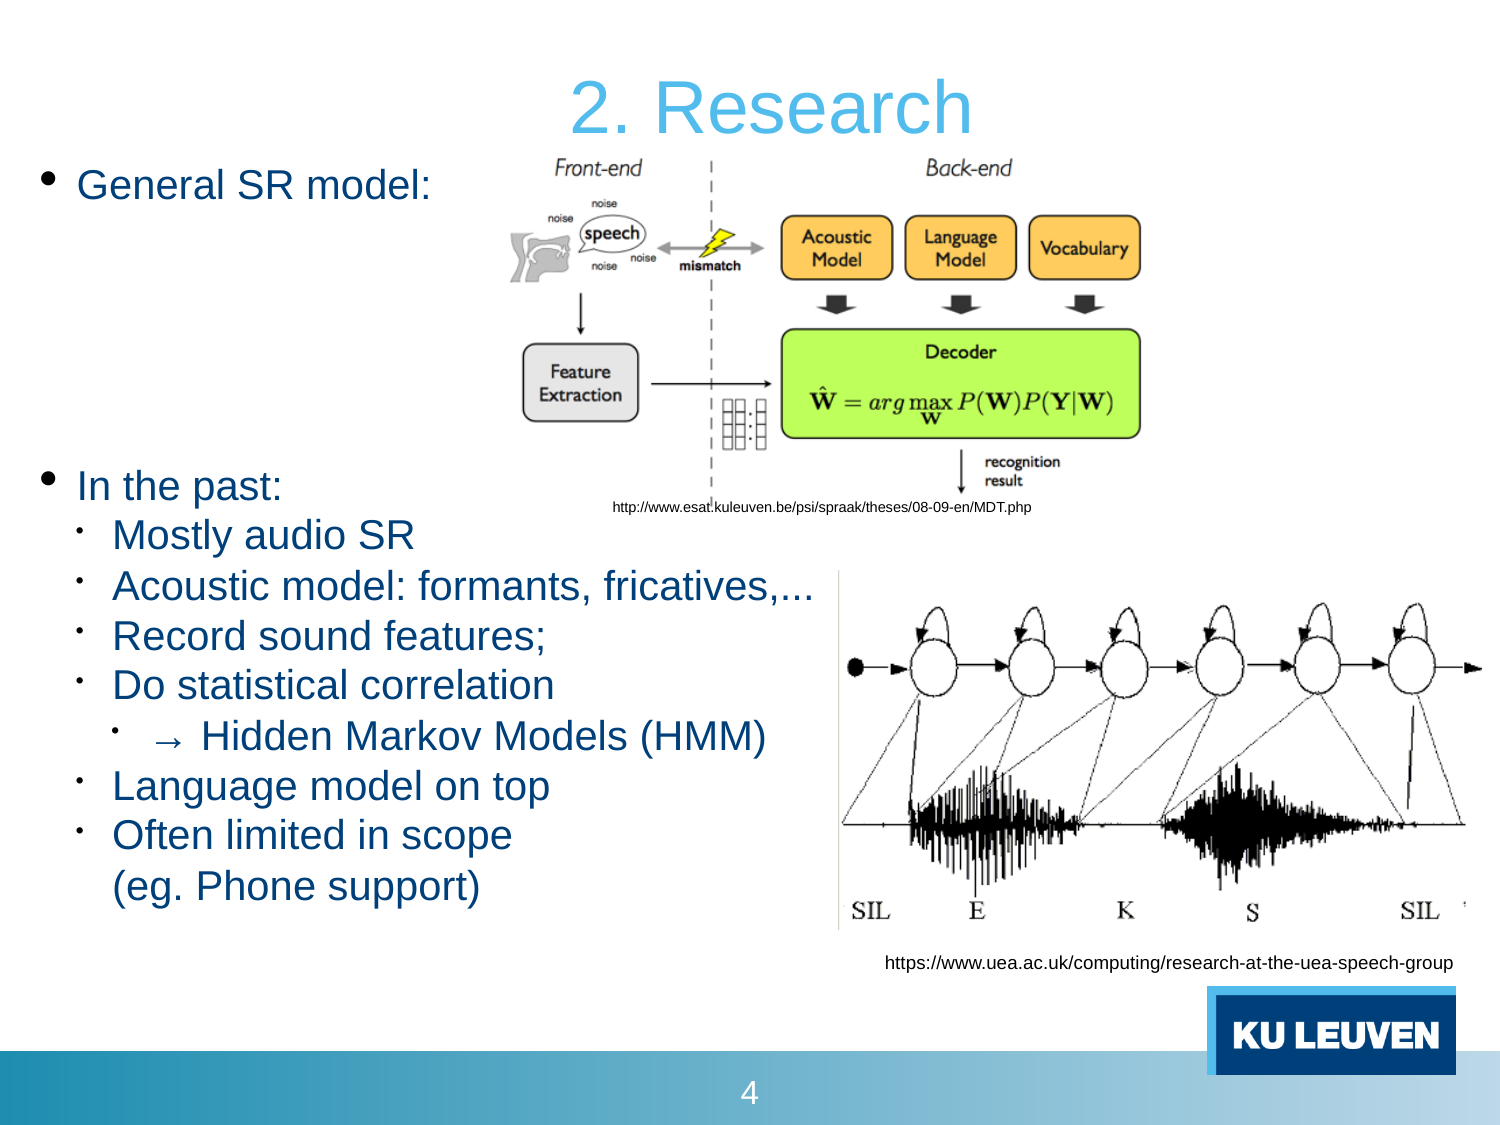

2. Research
General SR model:
In the past:
Mostly audio SR
Acoustic model: formants, fricatives,...
Record sound features;
Do statistical correlation
→ Hidden Markov Models (HMM)
Language model on top
Often limited in scope
(eg. Phone support)
http://www.esat.kuleuven.be/psi/spraak/theses/08-09-en/MDT.php
https://www.uea.ac.uk/computing/research-at-the-uea-speech-group